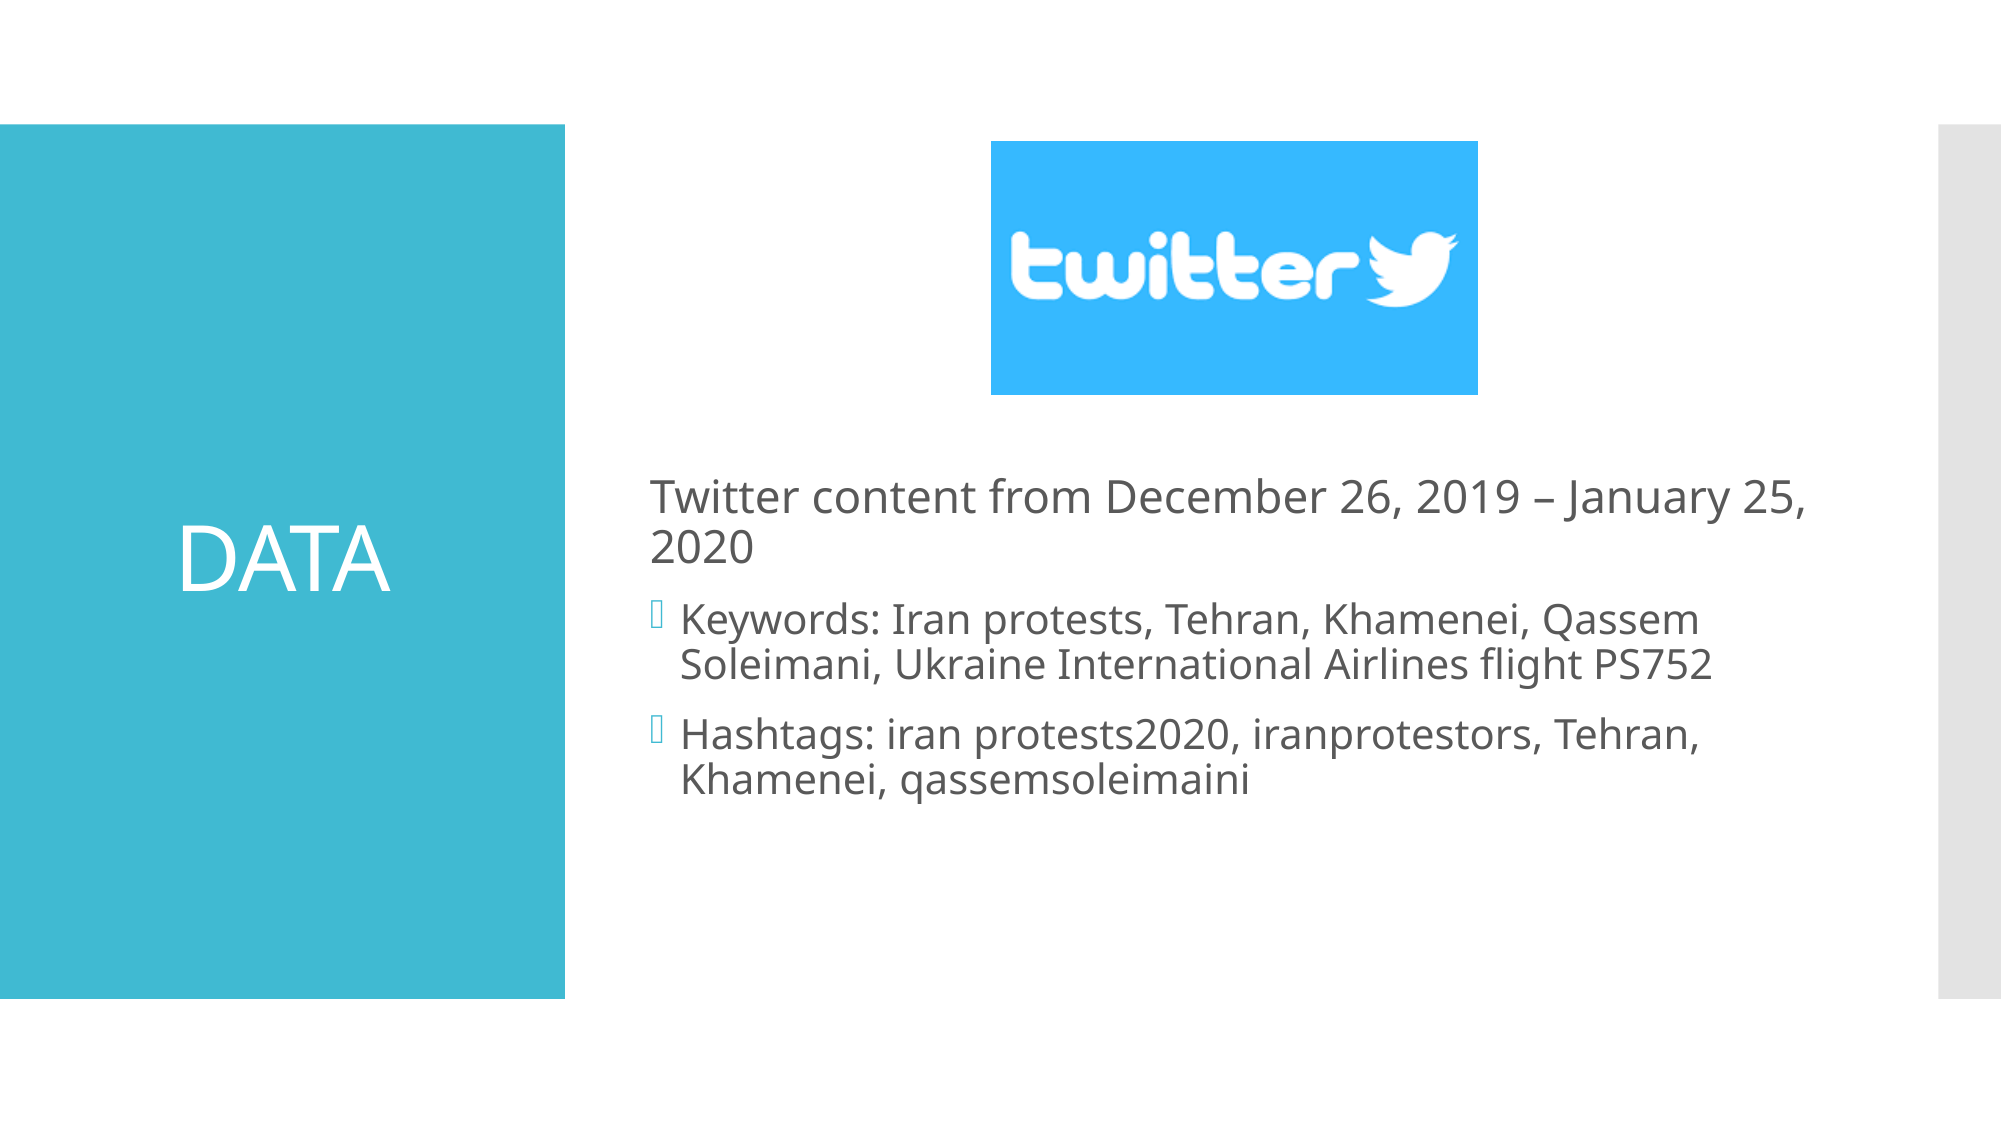

Twitter content from December 26, 2019 – January 25, 2020
Keywords: Iran protests, Tehran, Khamenei, Qassem Soleimani, Ukraine International Airlines flight PS752
Hashtags: iran protests2020, iranprotestors, Tehran, Khamenei, qassemsoleimaini
# Data